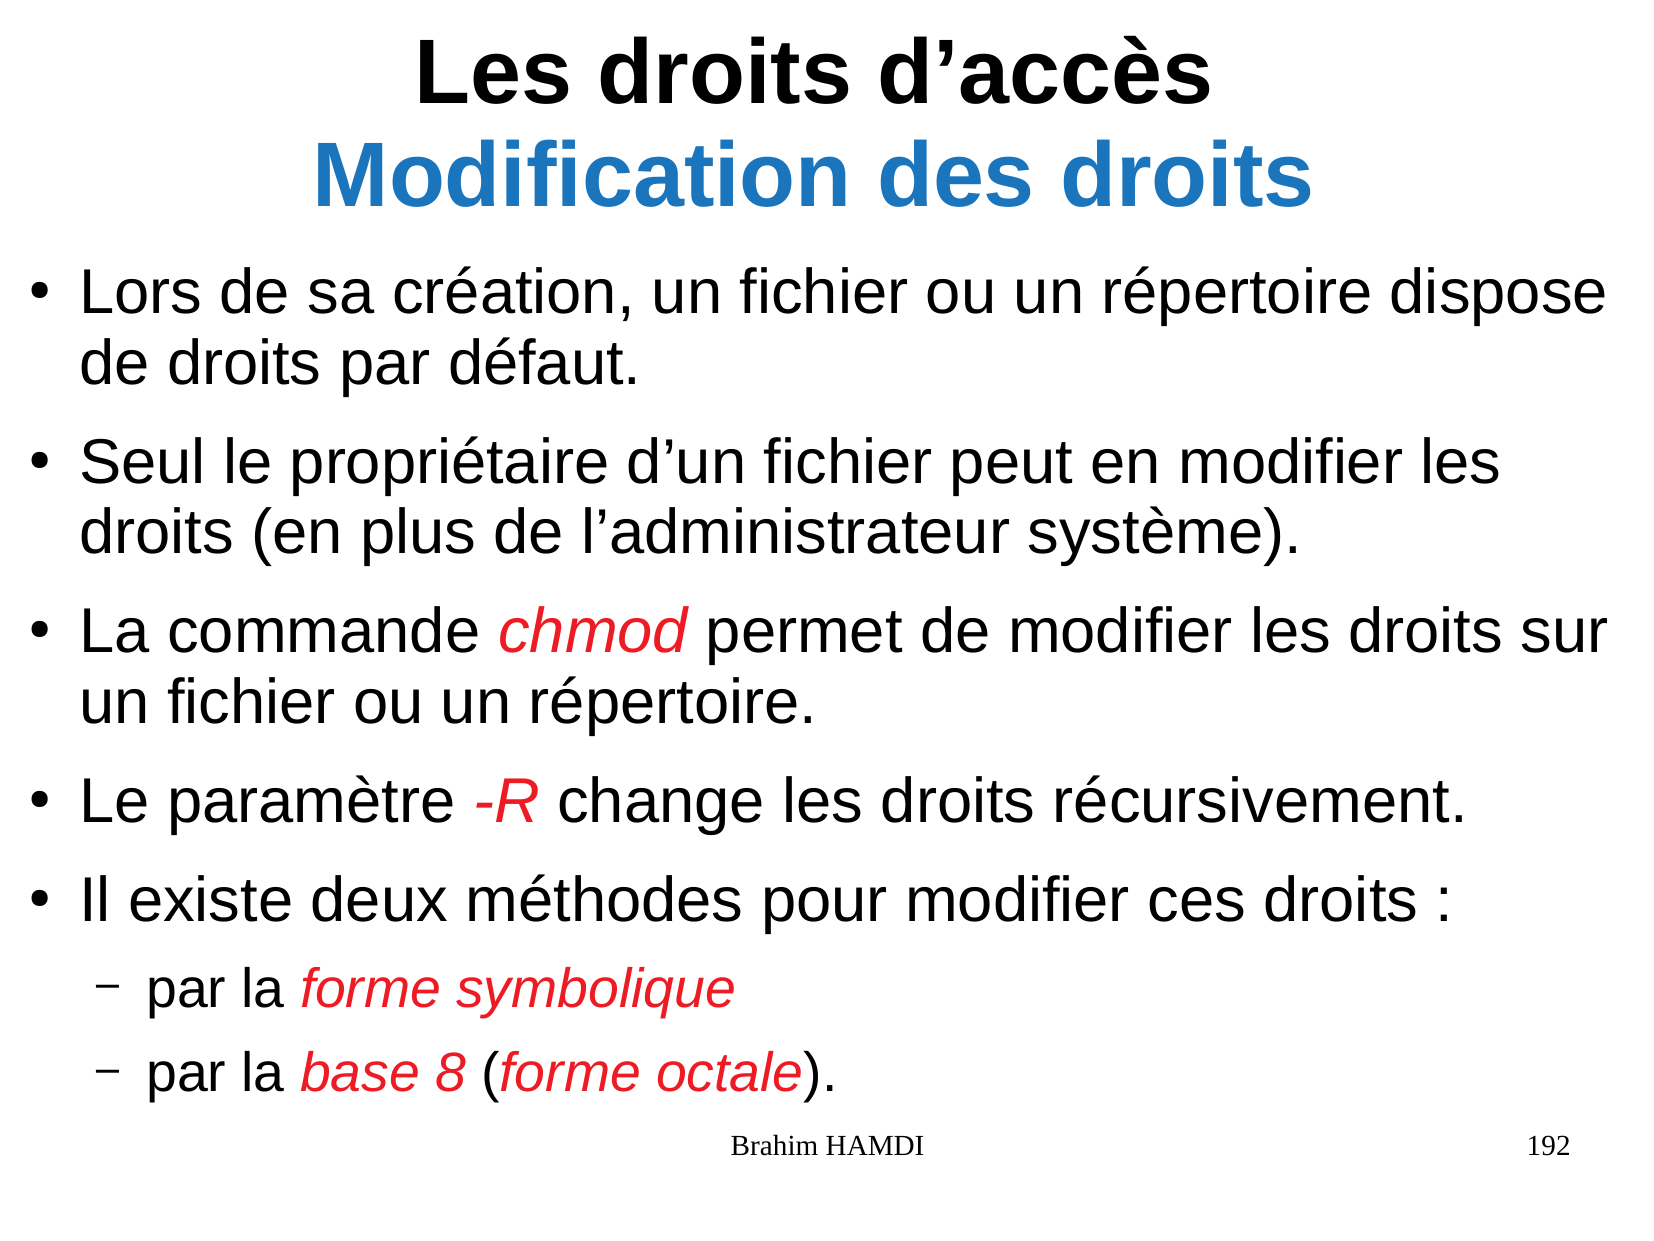

# Les droits d’accès Modification des droits
Lors de sa création, un fichier ou un répertoire dispose de droits par défaut.
Seul le propriétaire d’un fichier peut en modifier les droits (en plus de l’administrateur système).
La commande chmod permet de modifier les droits sur un fichier ou un répertoire.
Le paramètre -R change les droits récursivement.
Il existe deux méthodes pour modifier ces droits :
par la forme symbolique
par la base 8 (forme octale).
Brahim HAMDI
192